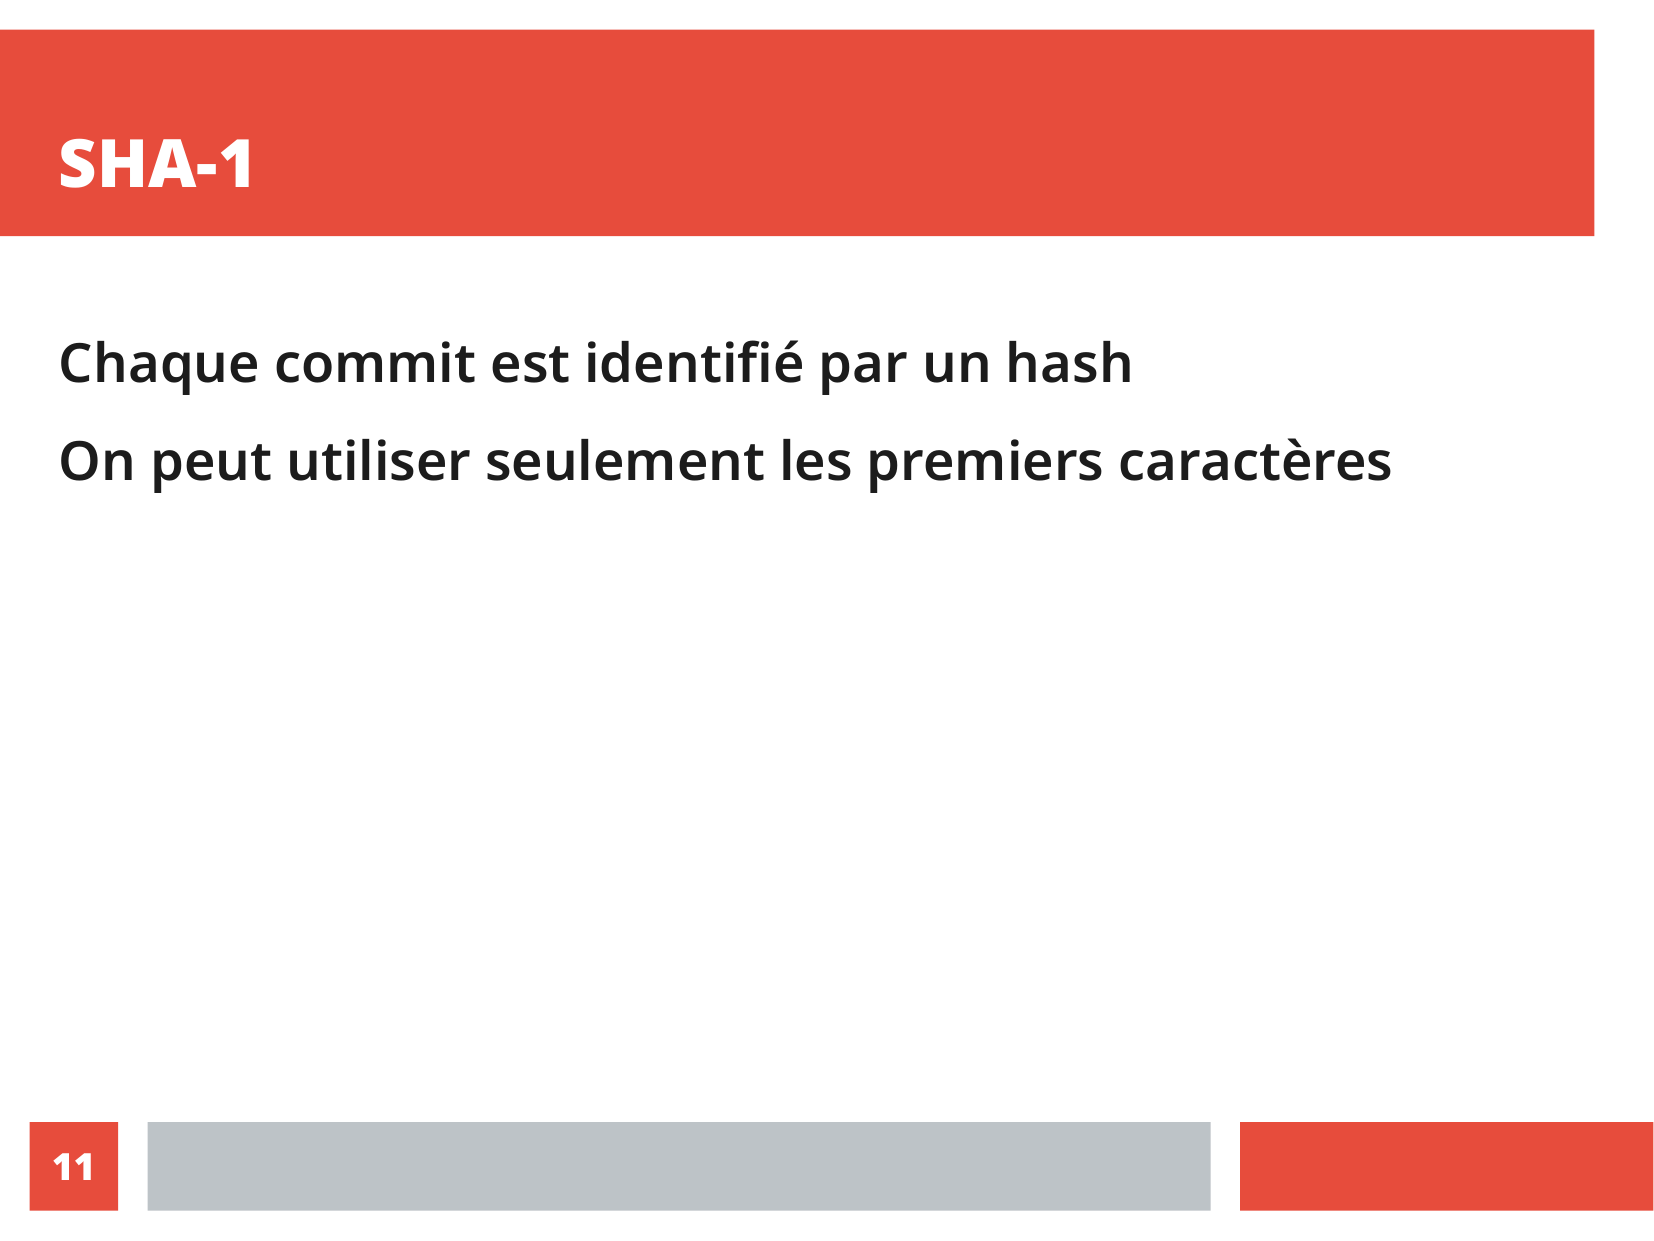

# SHA-1
Chaque commit est identifié par un hash
On peut utiliser seulement les premiers caractères
11